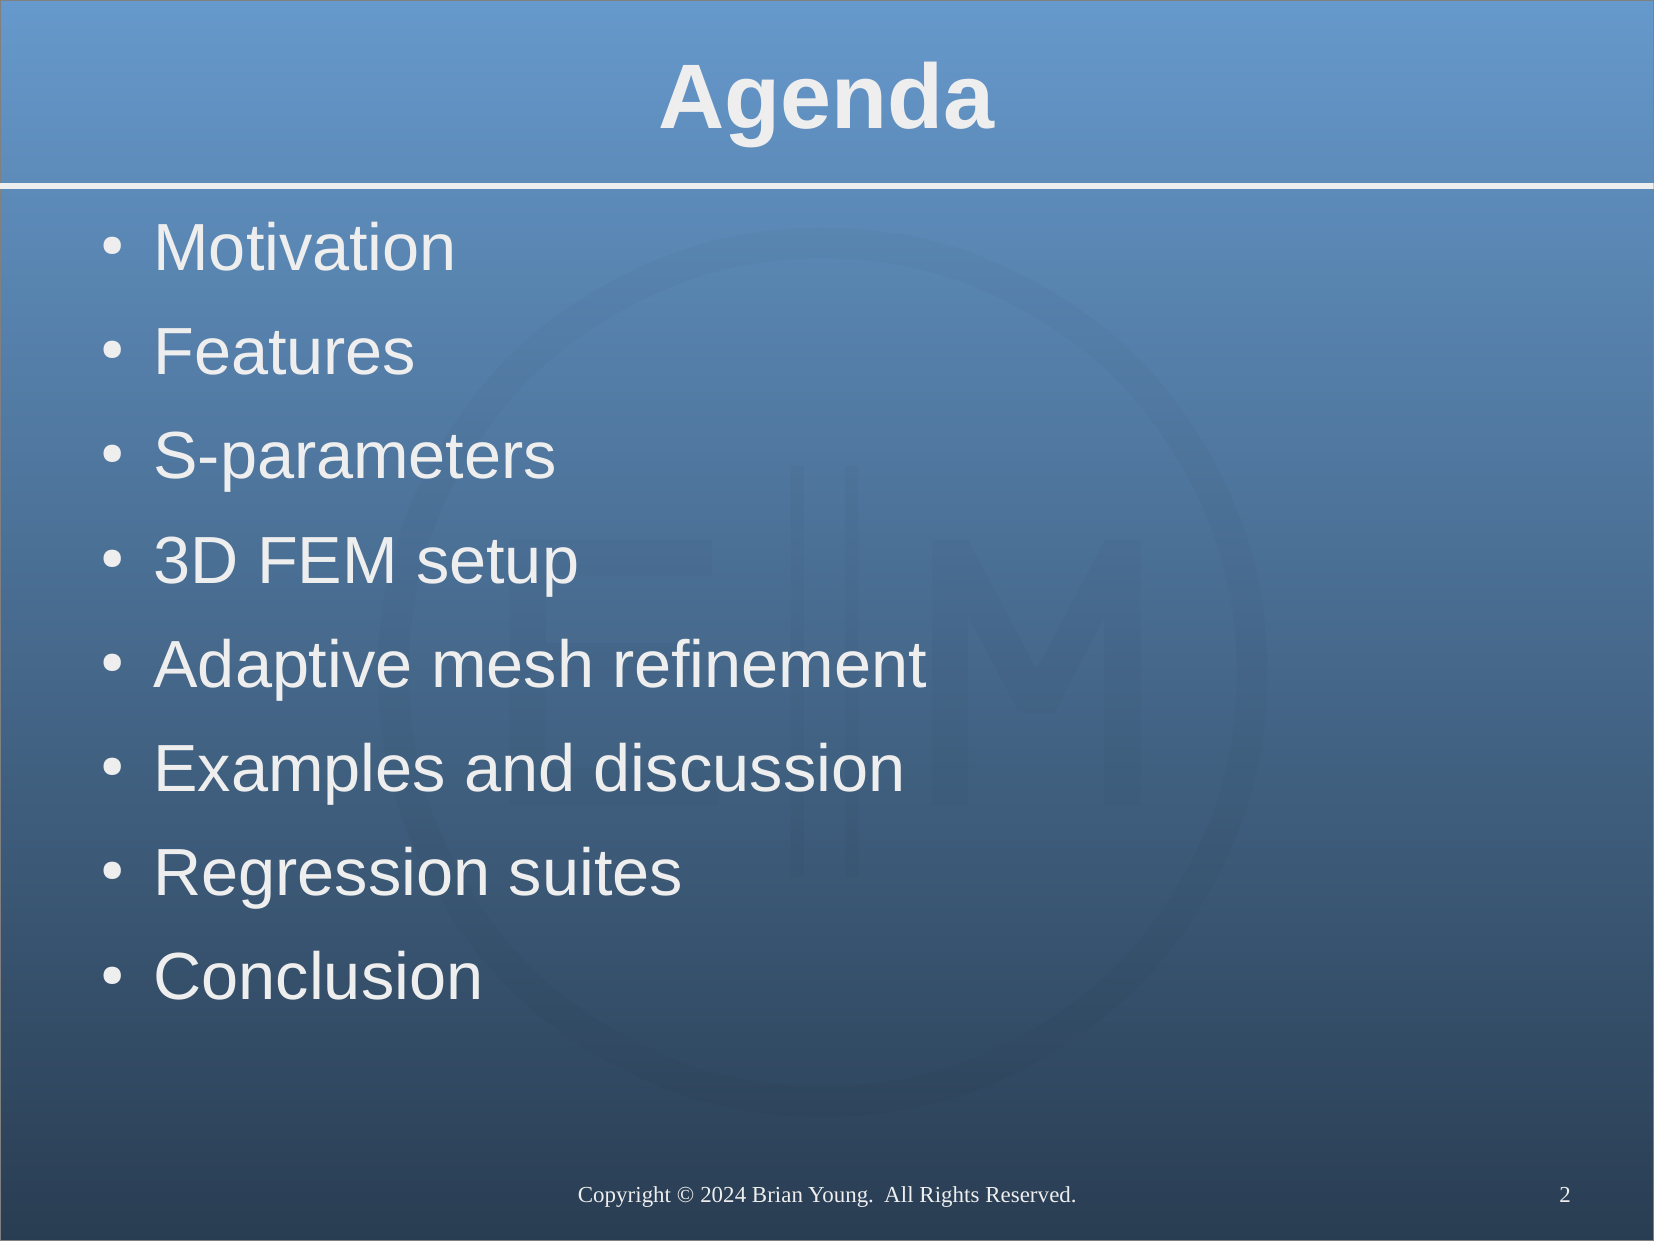

# Agenda
Motivation
Features
S-parameters
3D FEM setup
Adaptive mesh refinement
Examples and discussion
Regression suites
Conclusion
2